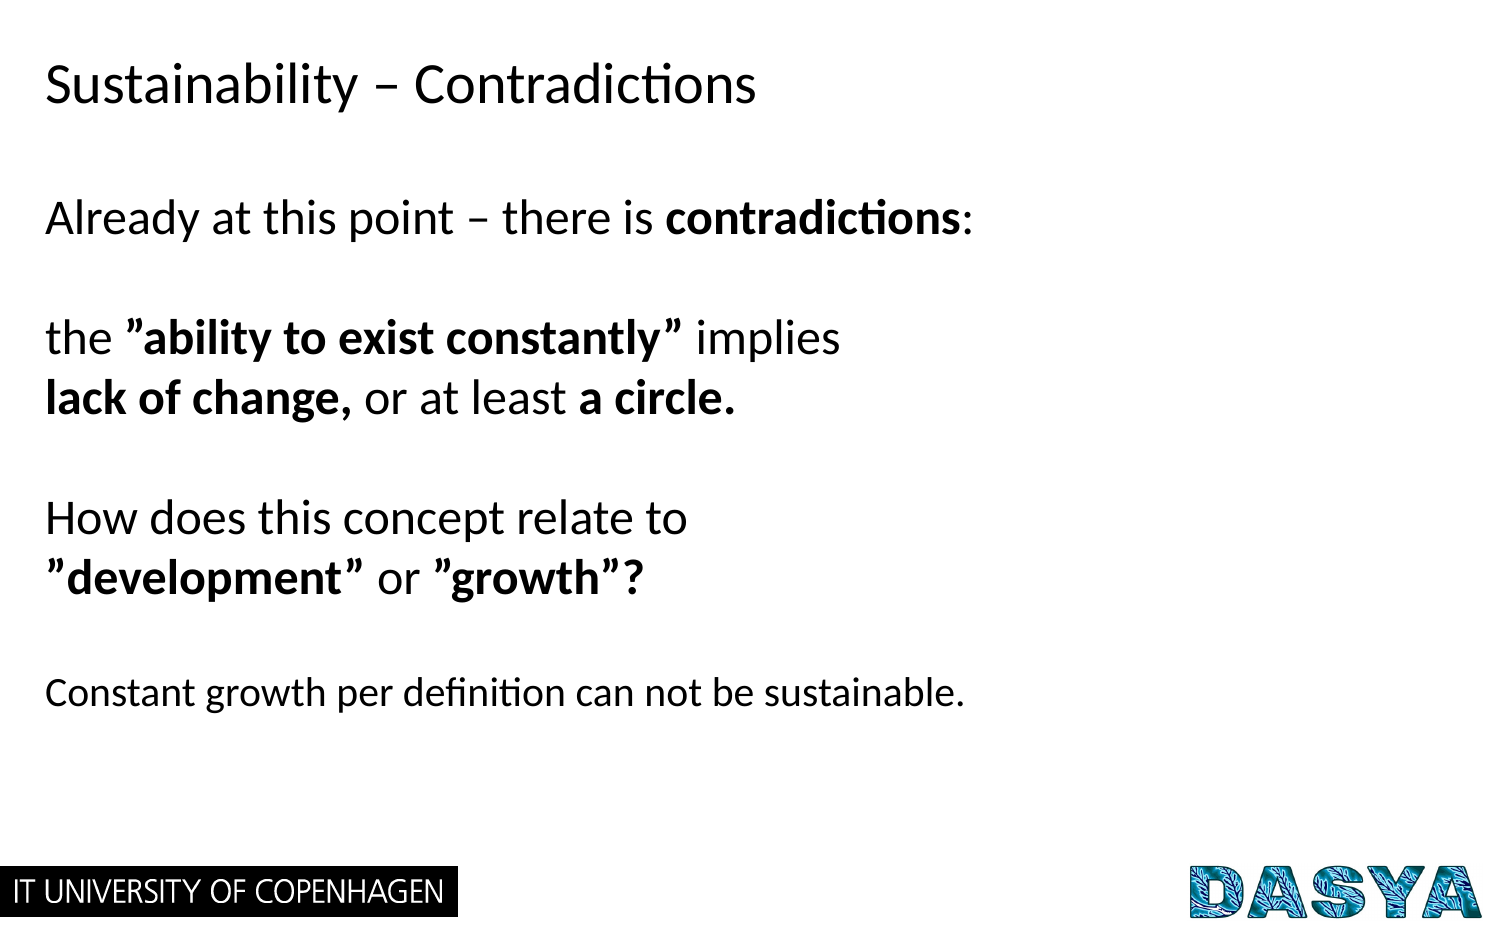

# Sustainability – Contradictions
Already at this point – there is contradictions:
the ”ability to exist constantly” implies
lack of change, or at least a circle.
How does this concept relate to
”development” or ”growth”?
Constant growth per definition can not be sustainable.